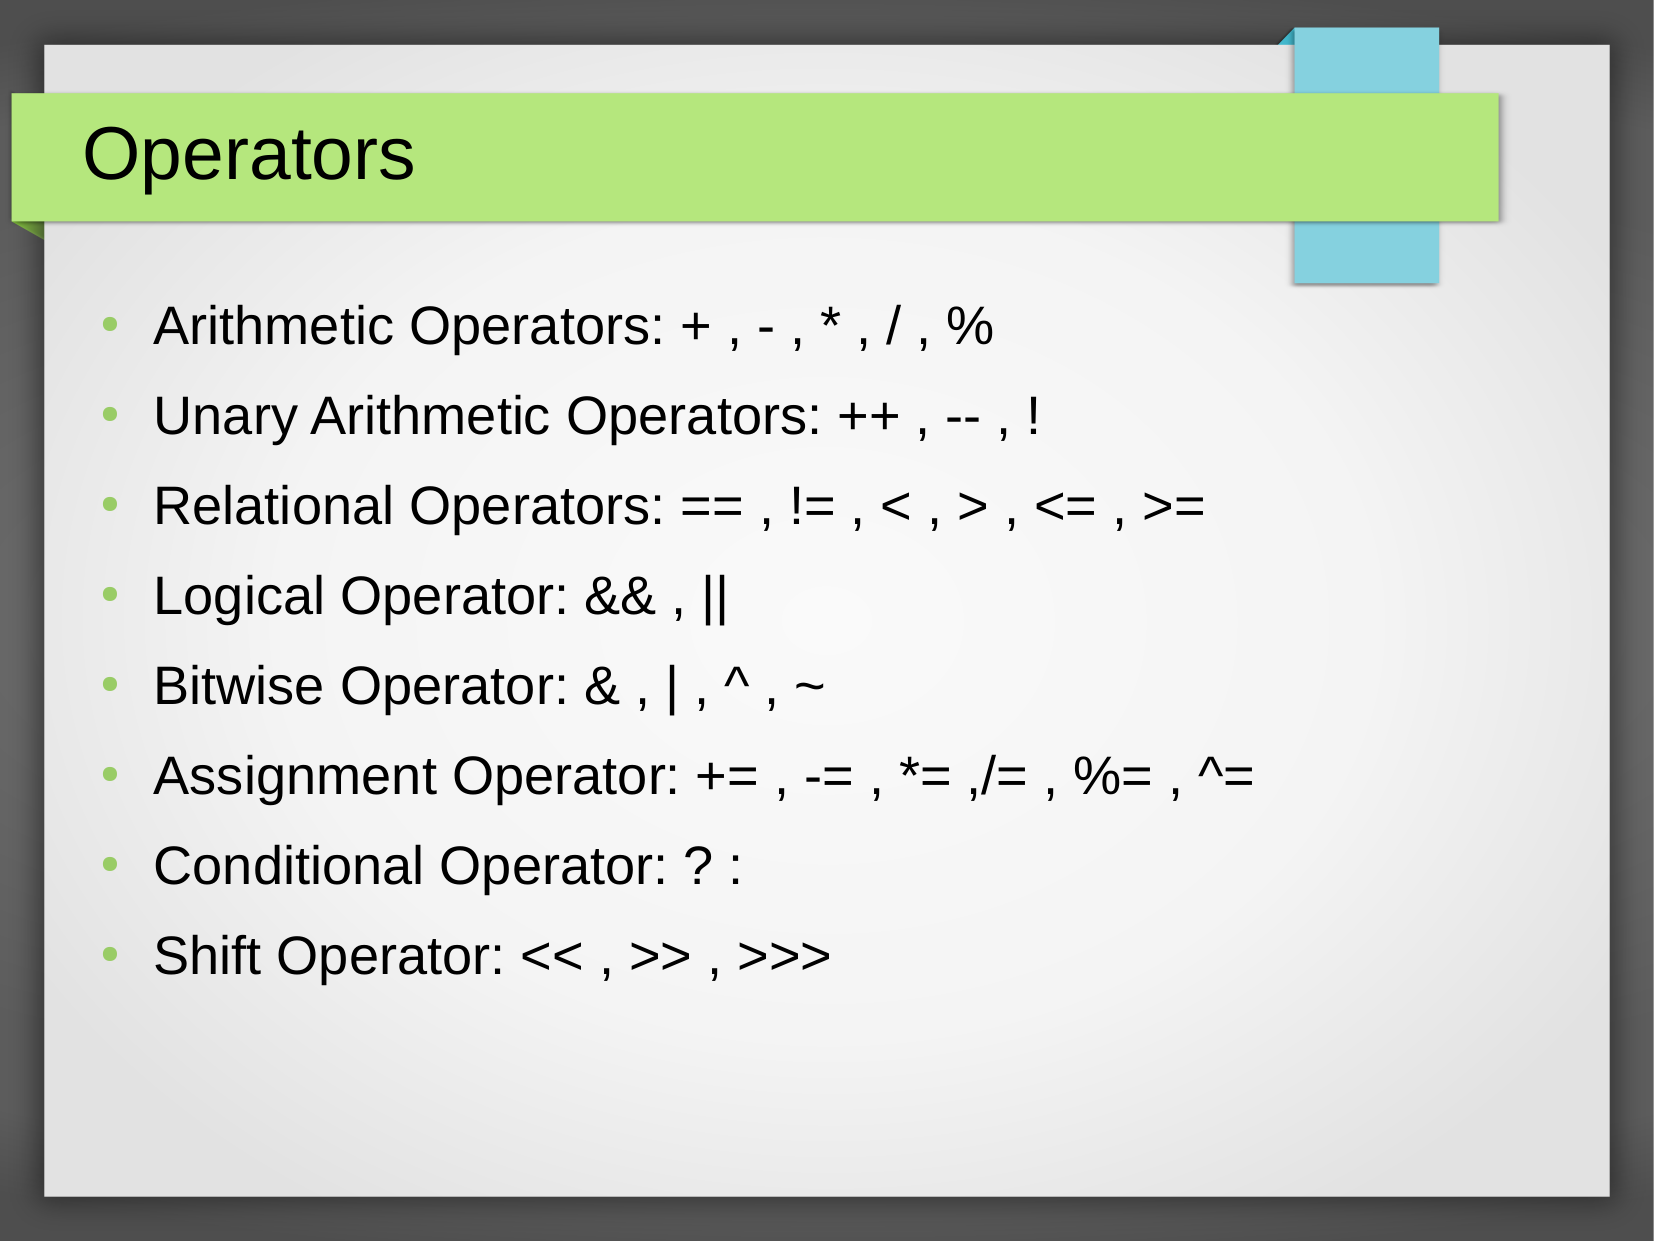

# Operators
Arithmetic Operators: + , - , * , / , %
Unary Arithmetic Operators: ++ , -- , !
Relational Operators: == , != , < , > , <= , >=
Logical Operator: && , ||
Bitwise Operator: & , | , ^ , ~
Assignment Operator: += , -= , *= ,/= , %= , ^=
Conditional Operator: ? :
Shift Operator: << , >> , >>>